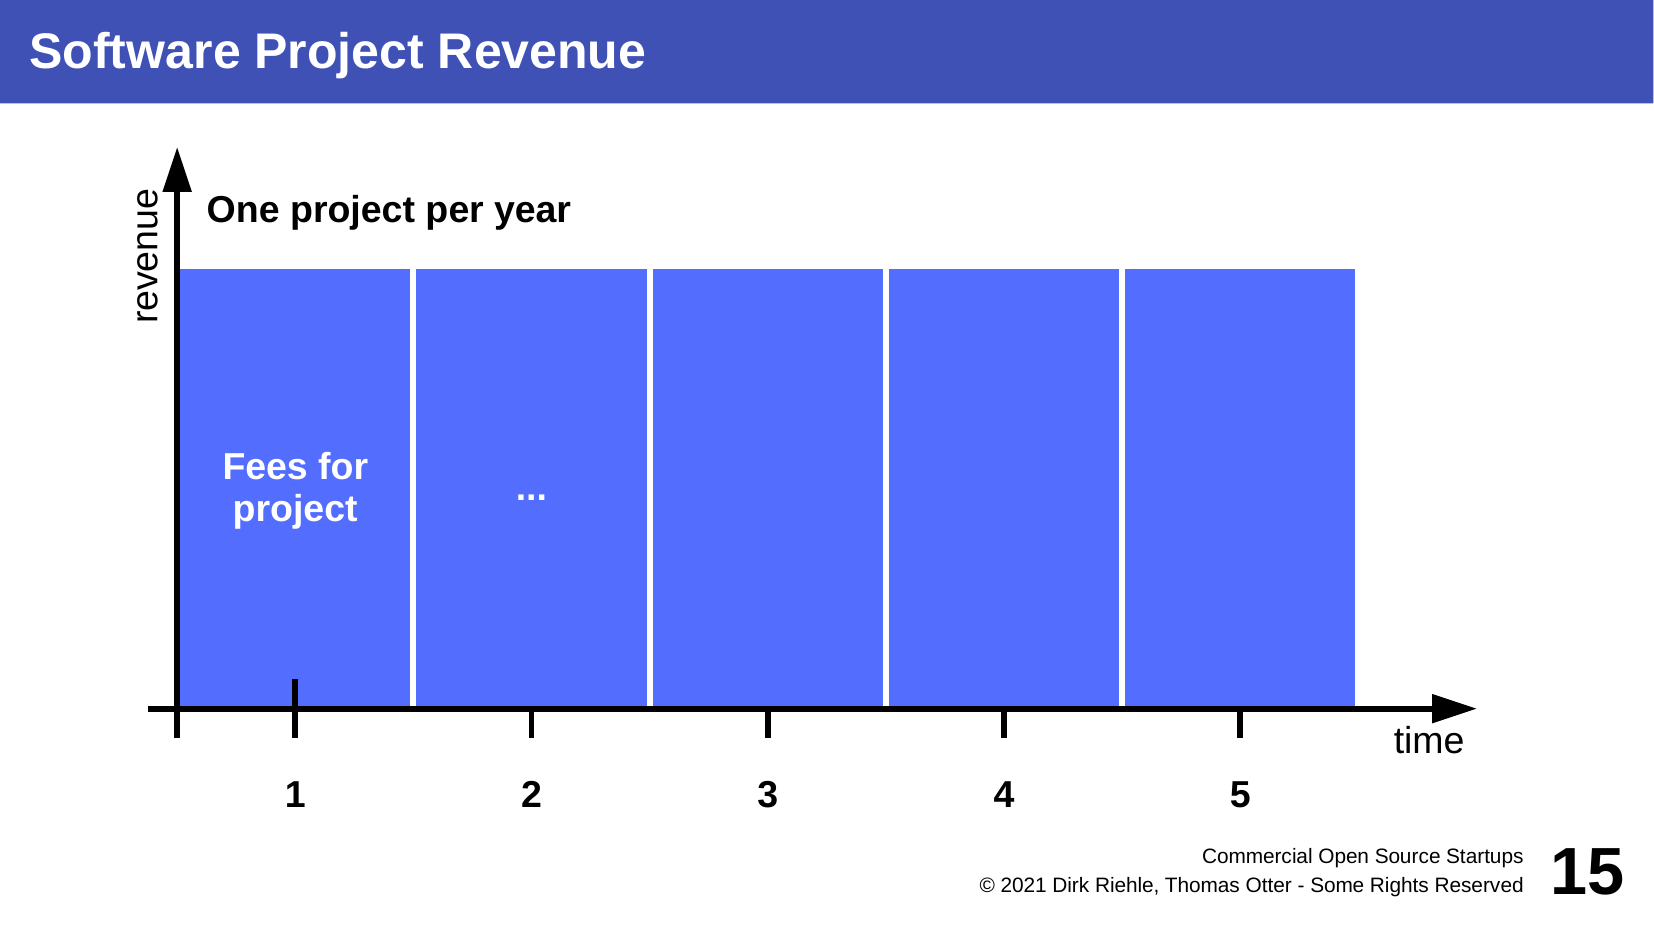

# Software Project Revenue
One project per year
revenue
Fees for
project
...
1
2
3
4
5
time
Commercial Open Source Startups
15
© 2021 Dirk Riehle, Thomas Otter - Some Rights Reserved